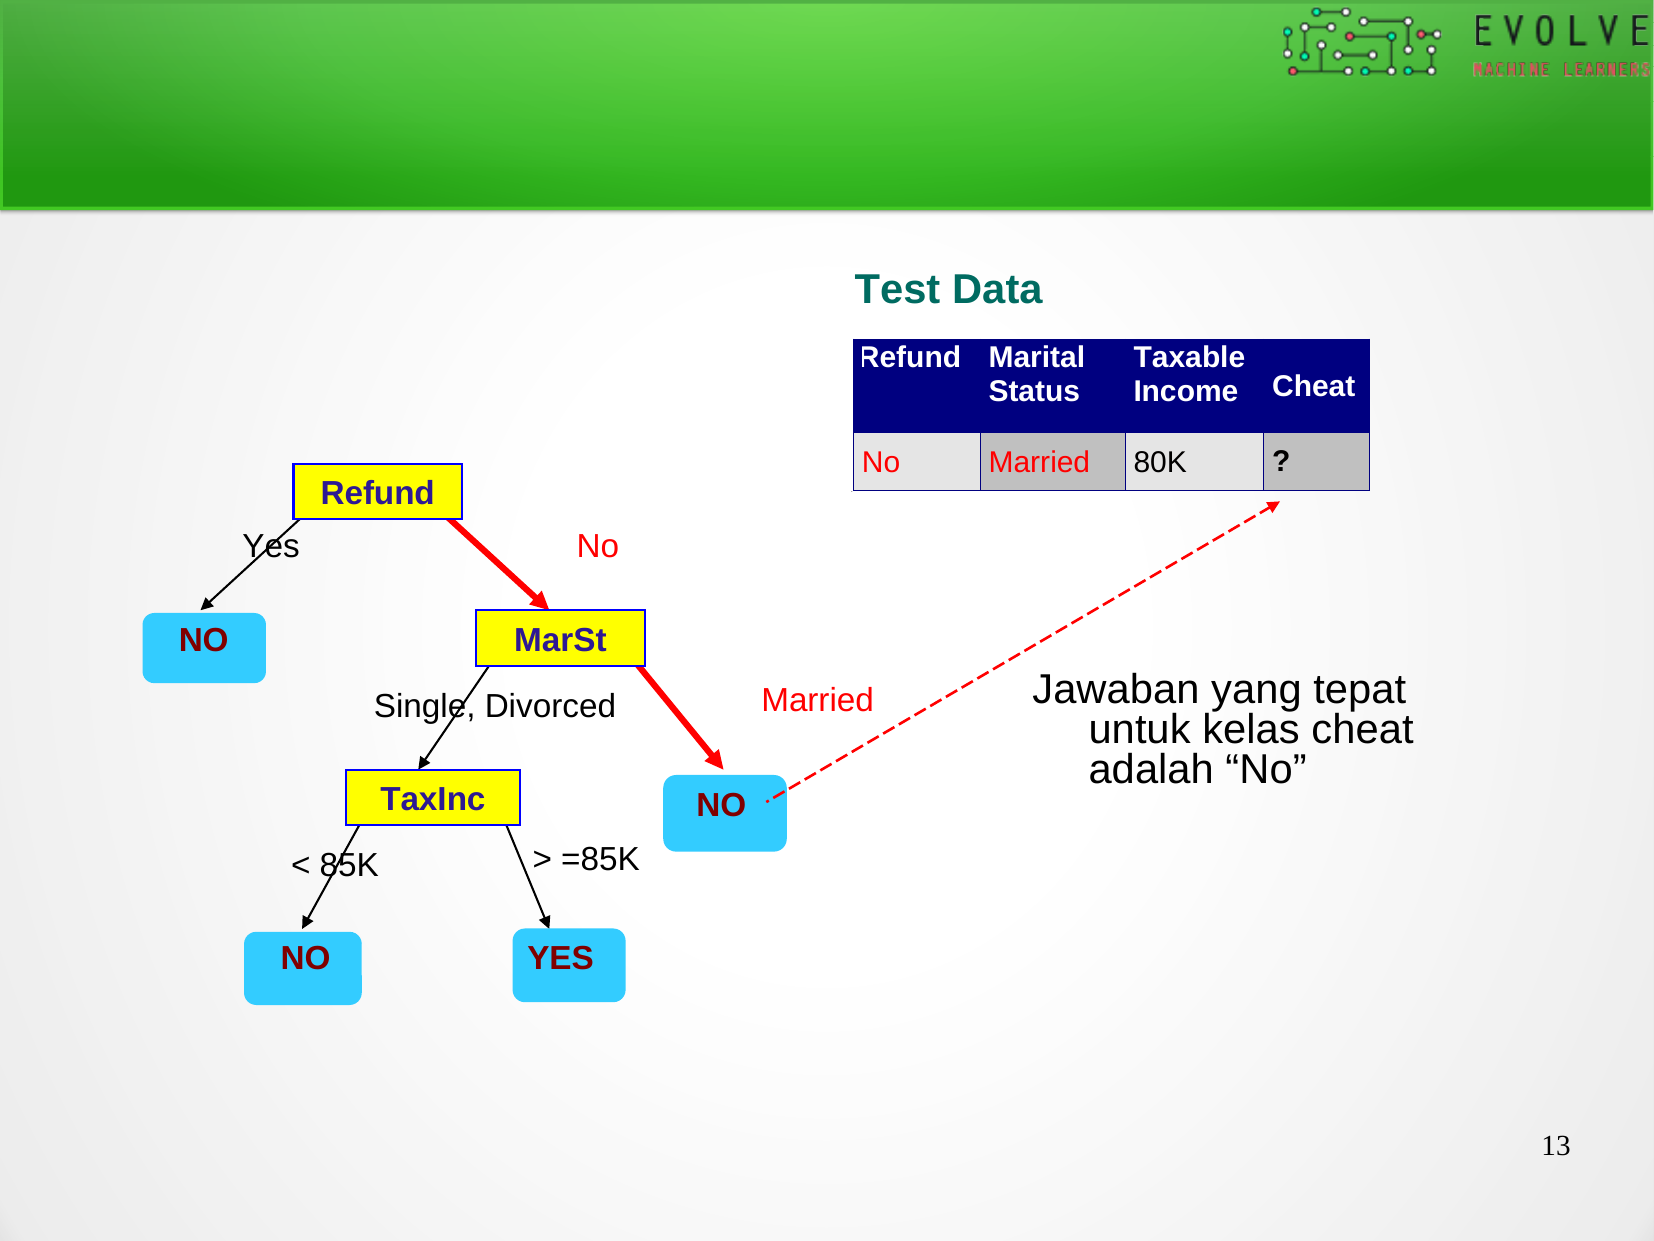

Test Data
Refund
Yes
No
NO
MarSt
Jawaban yang tepat untuk kelas cheat adalah “No”
Married
Single, Divorced
TaxInc
NO
> =85K
< 85K
YES
NO
13